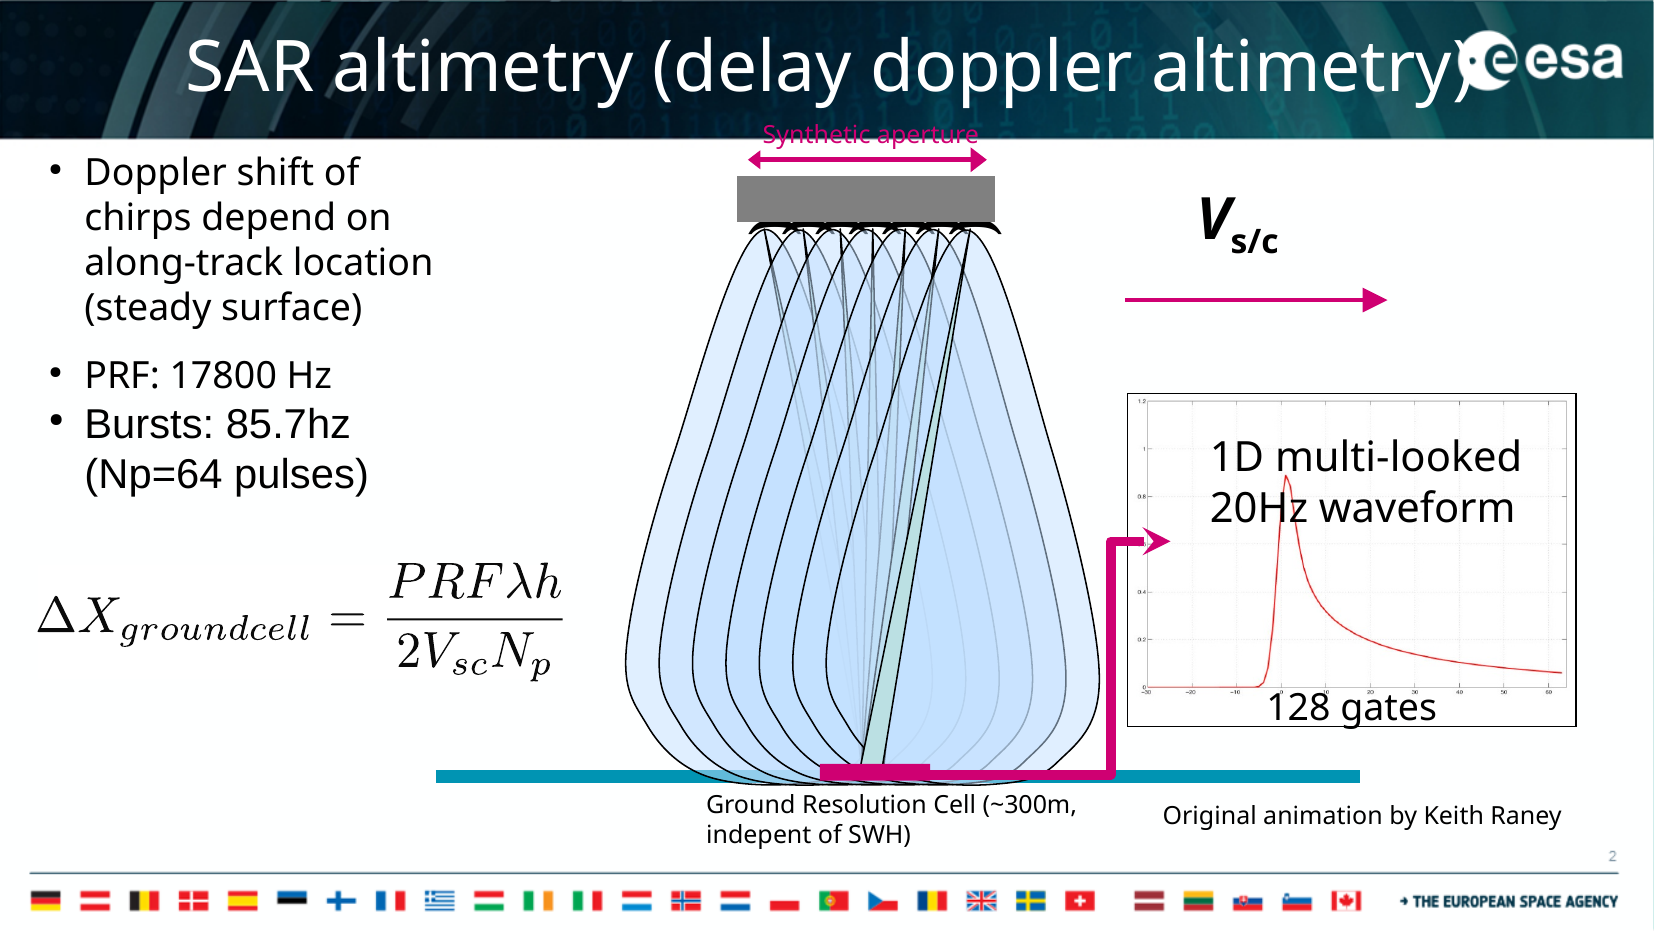

# SAR altimetry (delay doppler altimetry)
Synthetic aperture
Doppler shift of chirps depend on along-track location (steady surface)
PRF: 17800 Hz
Bursts: 85.7hz (Np=64 pulses)
Vs/c
)
)
)
)
)
)
)
1D multi-looked
20Hz waveform
128 gates
Ground Resolution Cell (~300m, indepent of SWH)
Original animation by Keith Raney